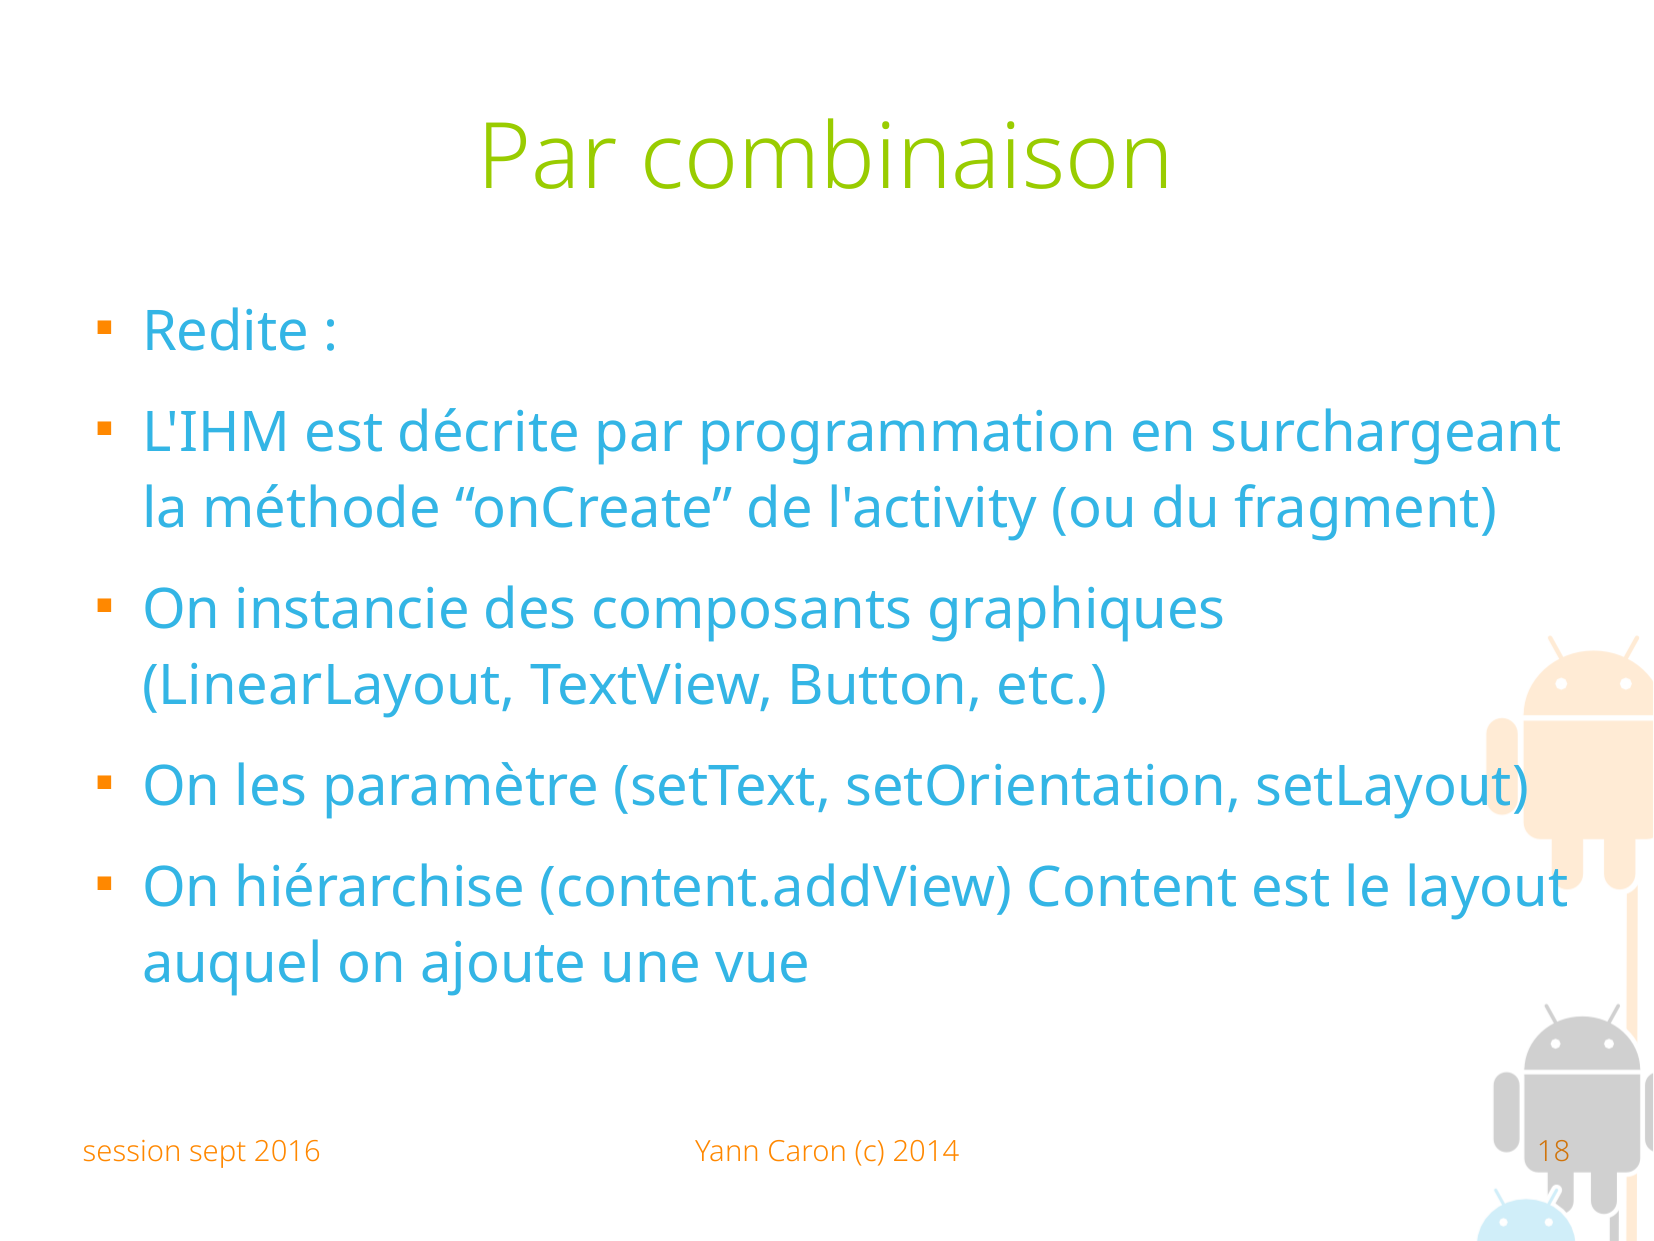

# Par combinaison
Redite :
L'IHM est décrite par programmation en surchargeant la méthode “onCreate” de l'activity (ou du fragment)
On instancie des composants graphiques (LinearLayout, TextView, Button, etc.)
On les paramètre (setText, setOrientation, setLayout)
On hiérarchise (content.addView) Content est le layout auquel on ajoute une vue
session sept 2016
Yann Caron (c) 2014
18